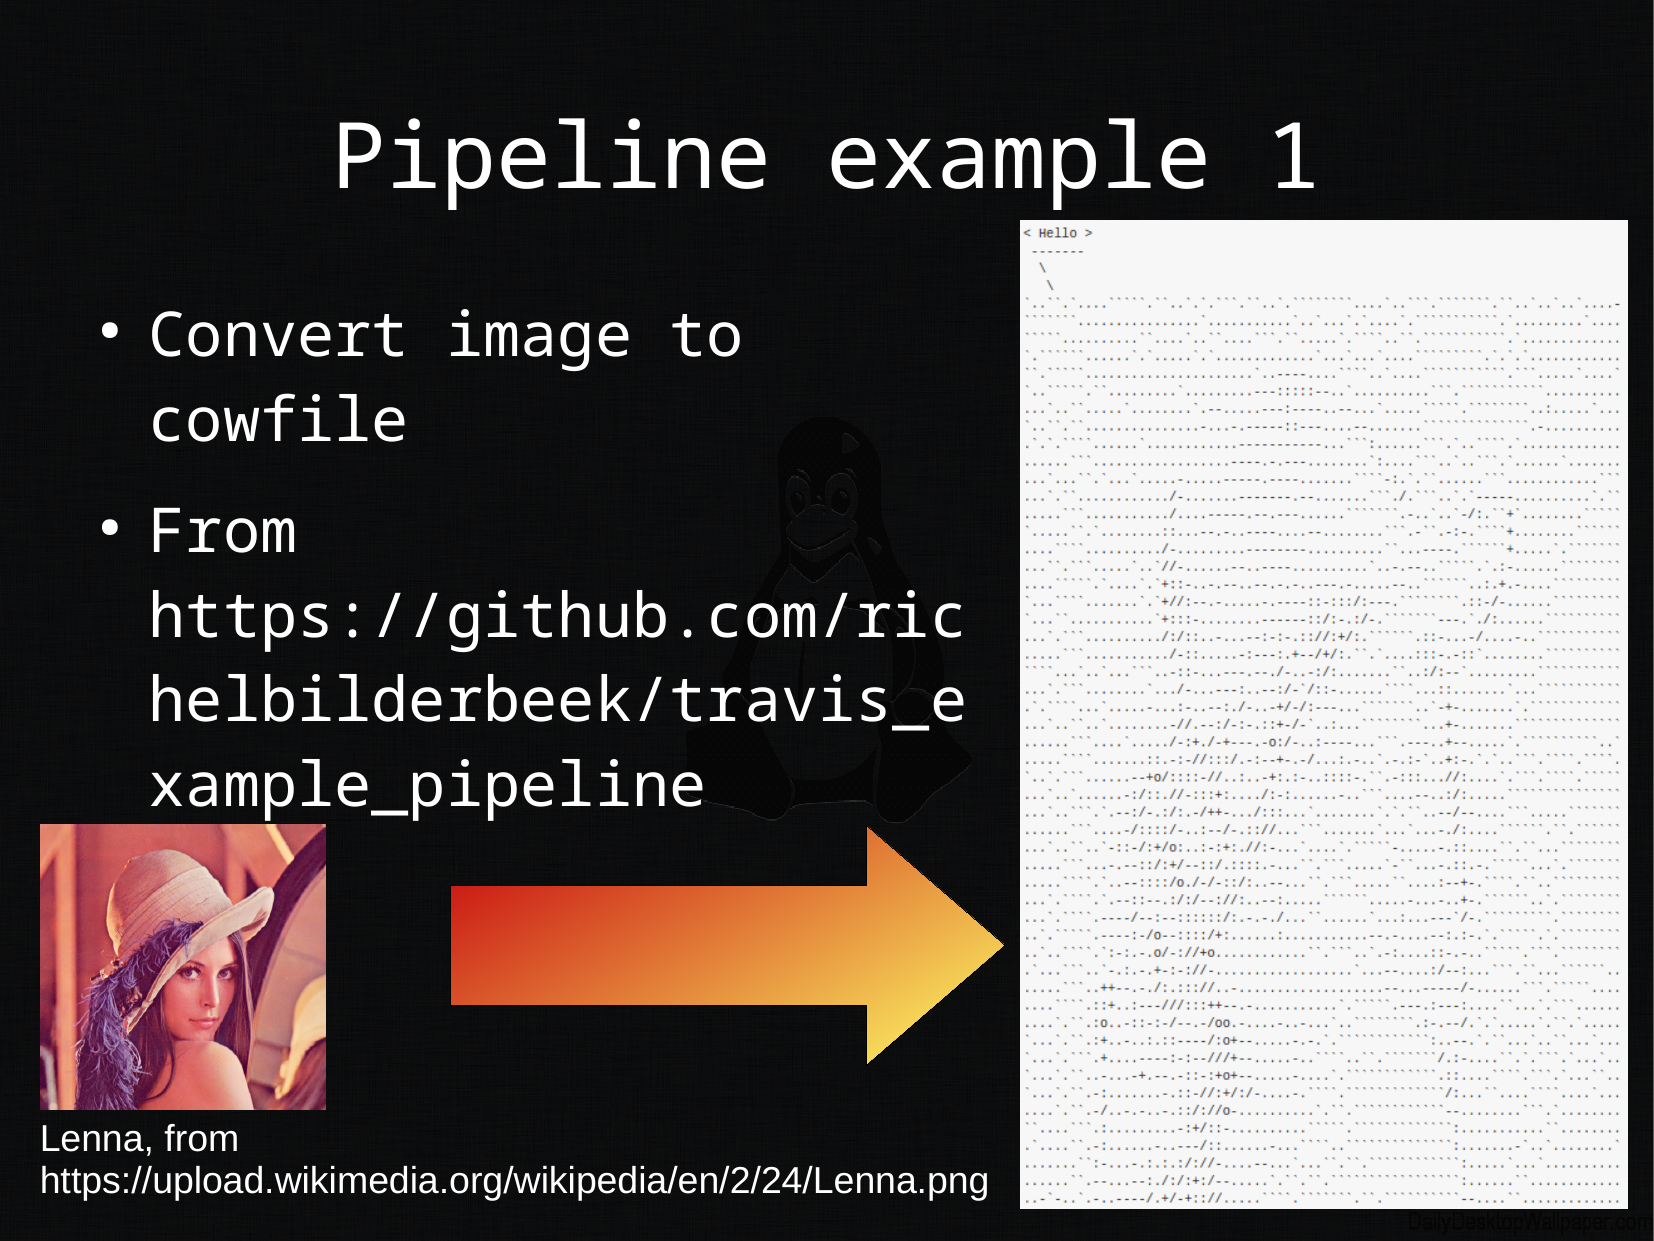

# Pipeline example 1
Convert image to cowfile
From https://github.com/richelbilderbeek/travis_example_pipeline
Lenna, from https://upload.wikimedia.org/wikipedia/en/2/24/Lenna.png